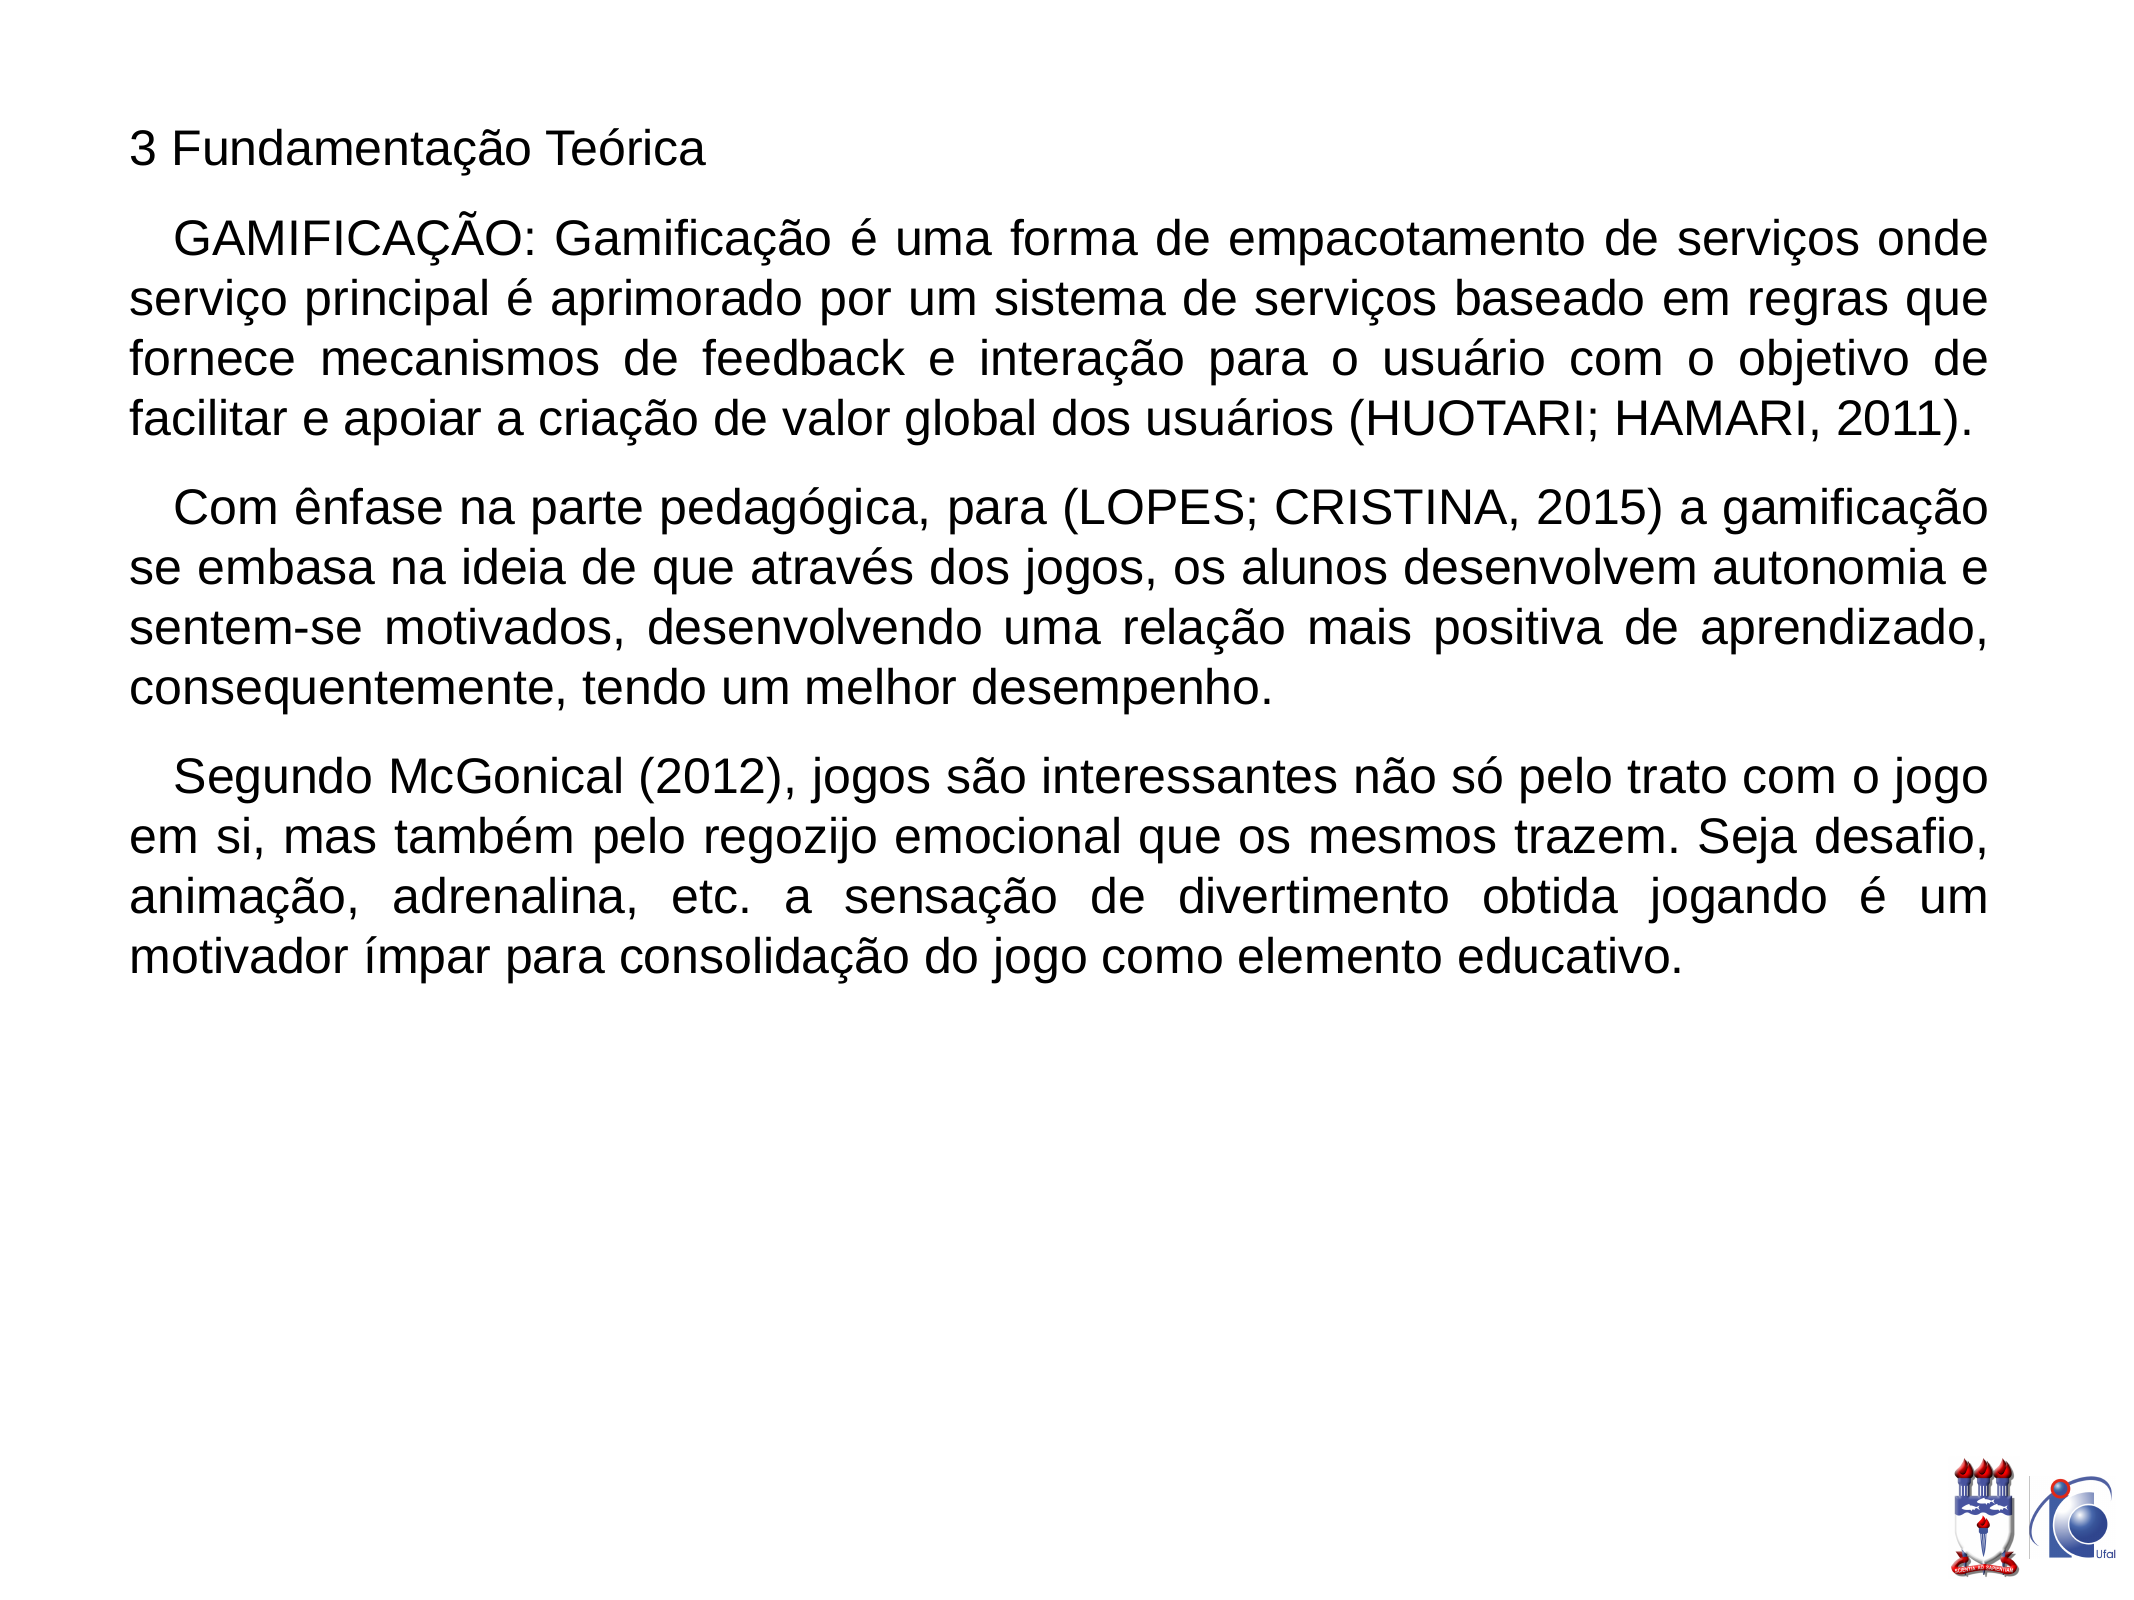

# 3 Fundamentação Teórica
GAMIFICAÇÃO: Gamificação é uma forma de empacotamento de serviços onde serviço principal é aprimorado por um sistema de serviços baseado em regras que fornece mecanismos de feedback e interação para o usuário com o objetivo de facilitar e apoiar a criação de valor global dos usuários (HUOTARI; HAMARI, 2011).
Com ênfase na parte pedagógica, para (LOPES; CRISTINA, 2015) a gamificação se embasa na ideia de que através dos jogos, os alunos desenvolvem autonomia e sentem-se motivados, desenvolvendo uma relação mais positiva de aprendizado, consequentemente, tendo um melhor desempenho.
Segundo McGonical (2012), jogos são interessantes não só pelo trato com o jogo em si, mas também pelo regozijo emocional que os mesmos trazem. Seja desafio, animação, adrenalina, etc. a sensação de divertimento obtida jogando é um motivador ímpar para consolidação do jogo como elemento educativo.